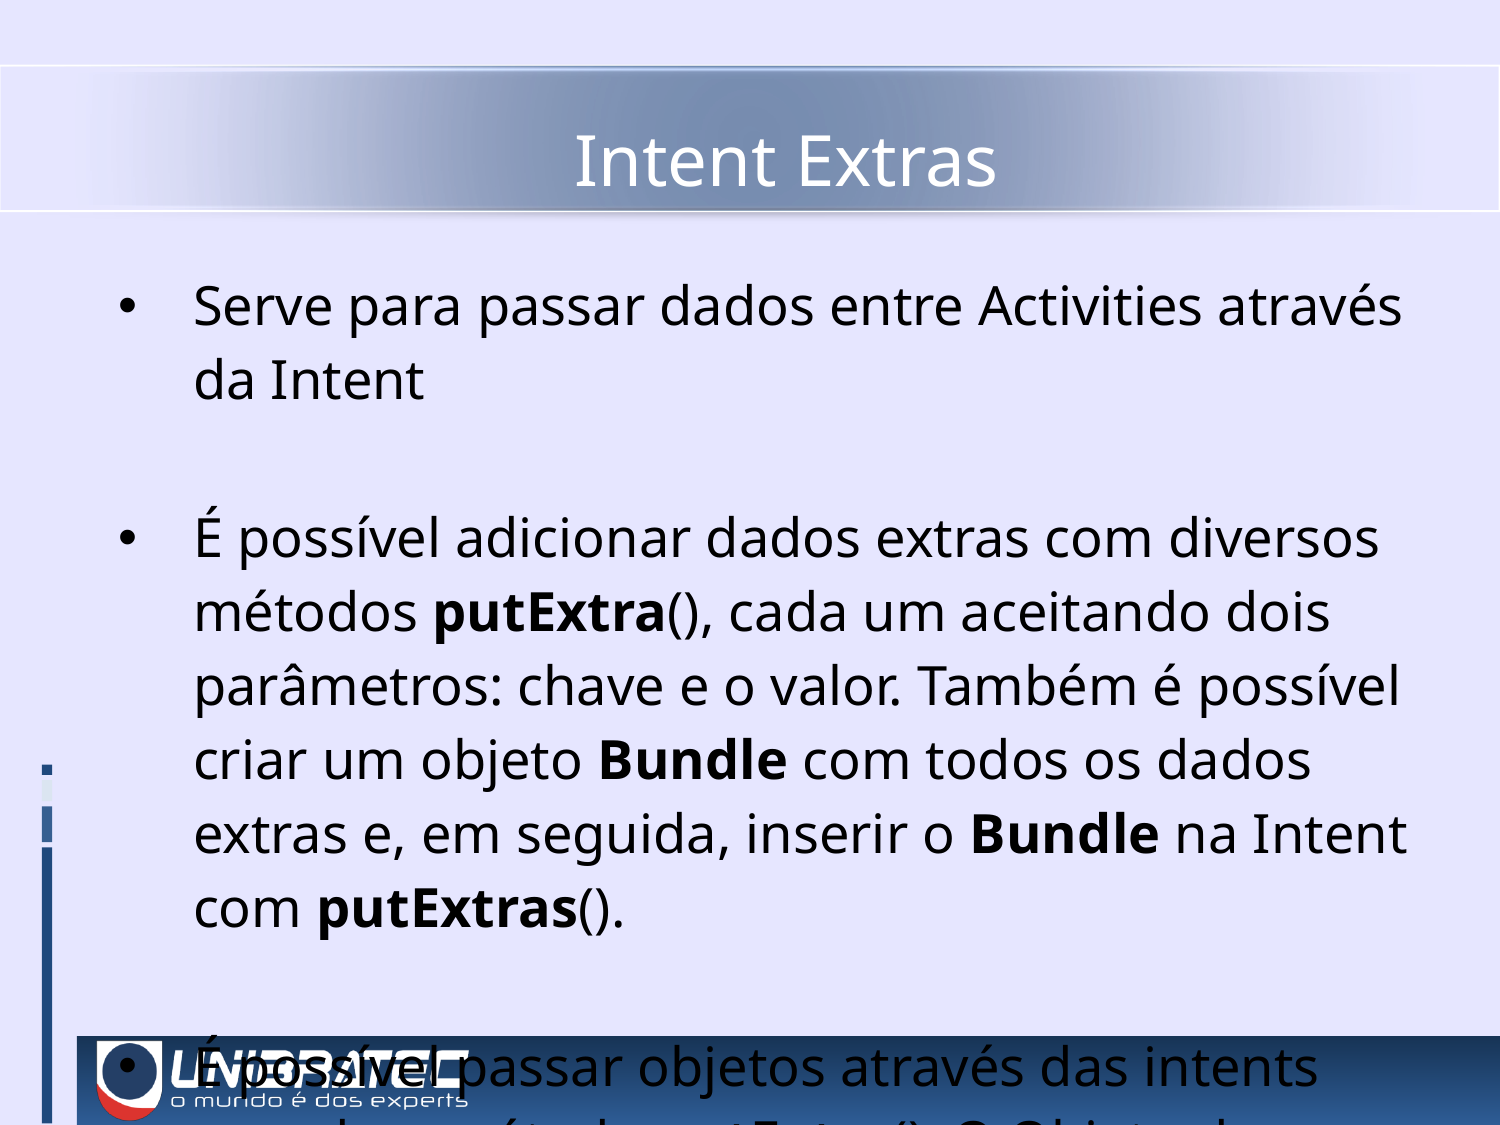

# Intent Extras
Serve para passar dados entre Activities através da Intent
É possível adicionar dados extras com diversos métodos putExtra(), cada um aceitando dois parâmetros: chave e o valor. Também é possível criar um objeto Bundle com todos os dados extras e, em seguida, inserir o Bundle na Intent com putExtras().
É possível passar objetos através das intents usando o método putExtra(). O Objeto deve implementar a interface Serializable.